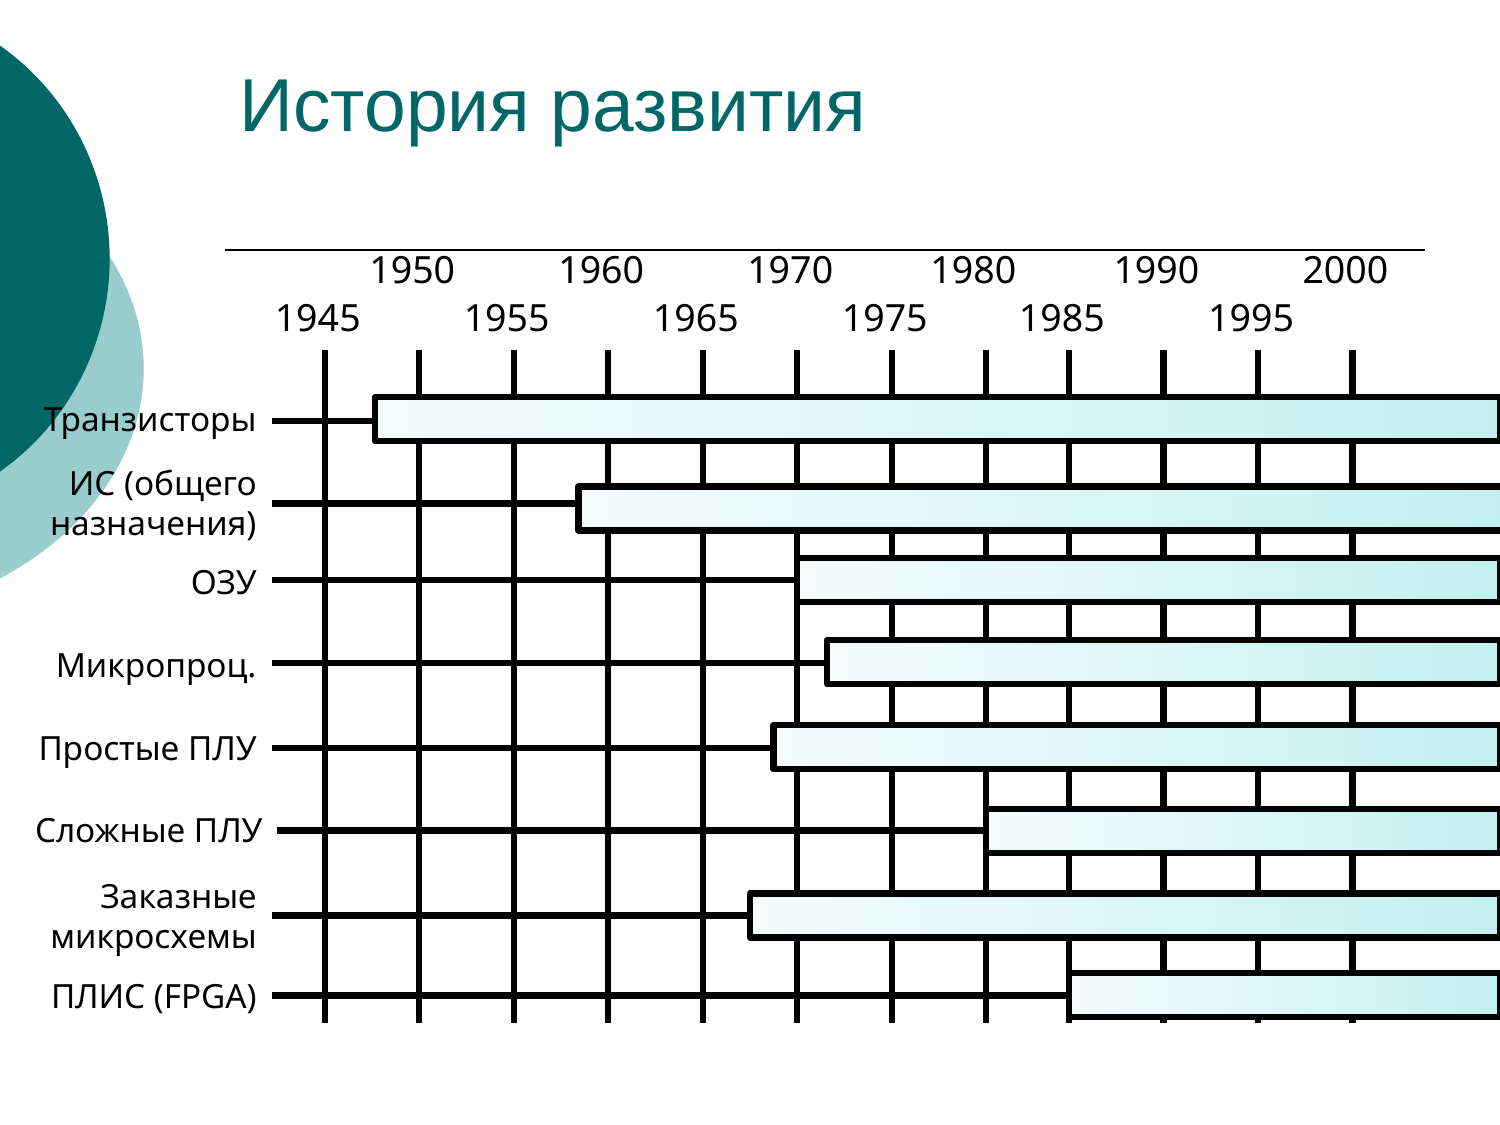

# История развития
1950
1960
1970
1980
1990
2000
1945
1955
1965
1975
1985
1995
Транзисторы
ИС (общего назначения)
ОЗУ
Микропроц.
Простые ПЛУ
Сложные ПЛУ
Заказные микросхемы
ПЛИС (FPGA)